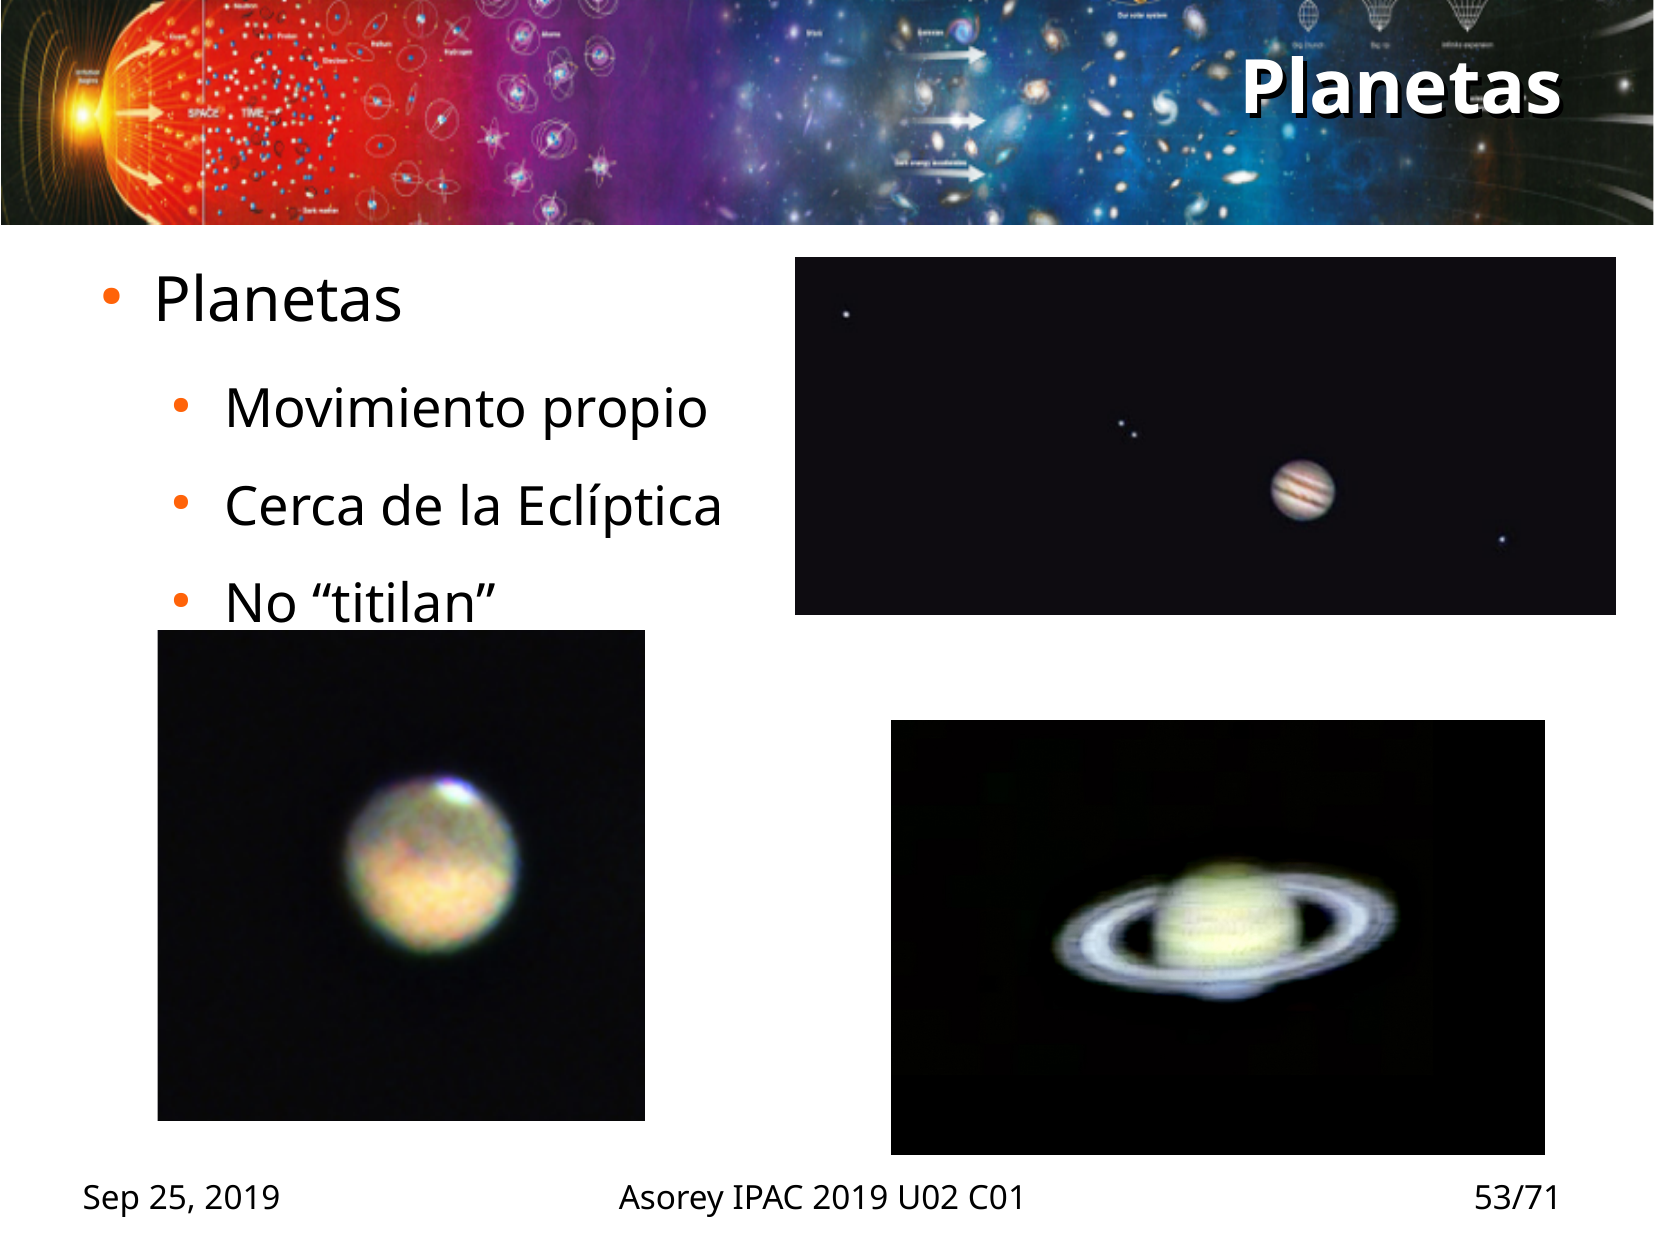

# Planetas
Planetas
Movimiento propio
Cerca de la Eclíptica
No “titilan”
Sep 25, 2019
Asorey IPAC 2019 U02 C01
53